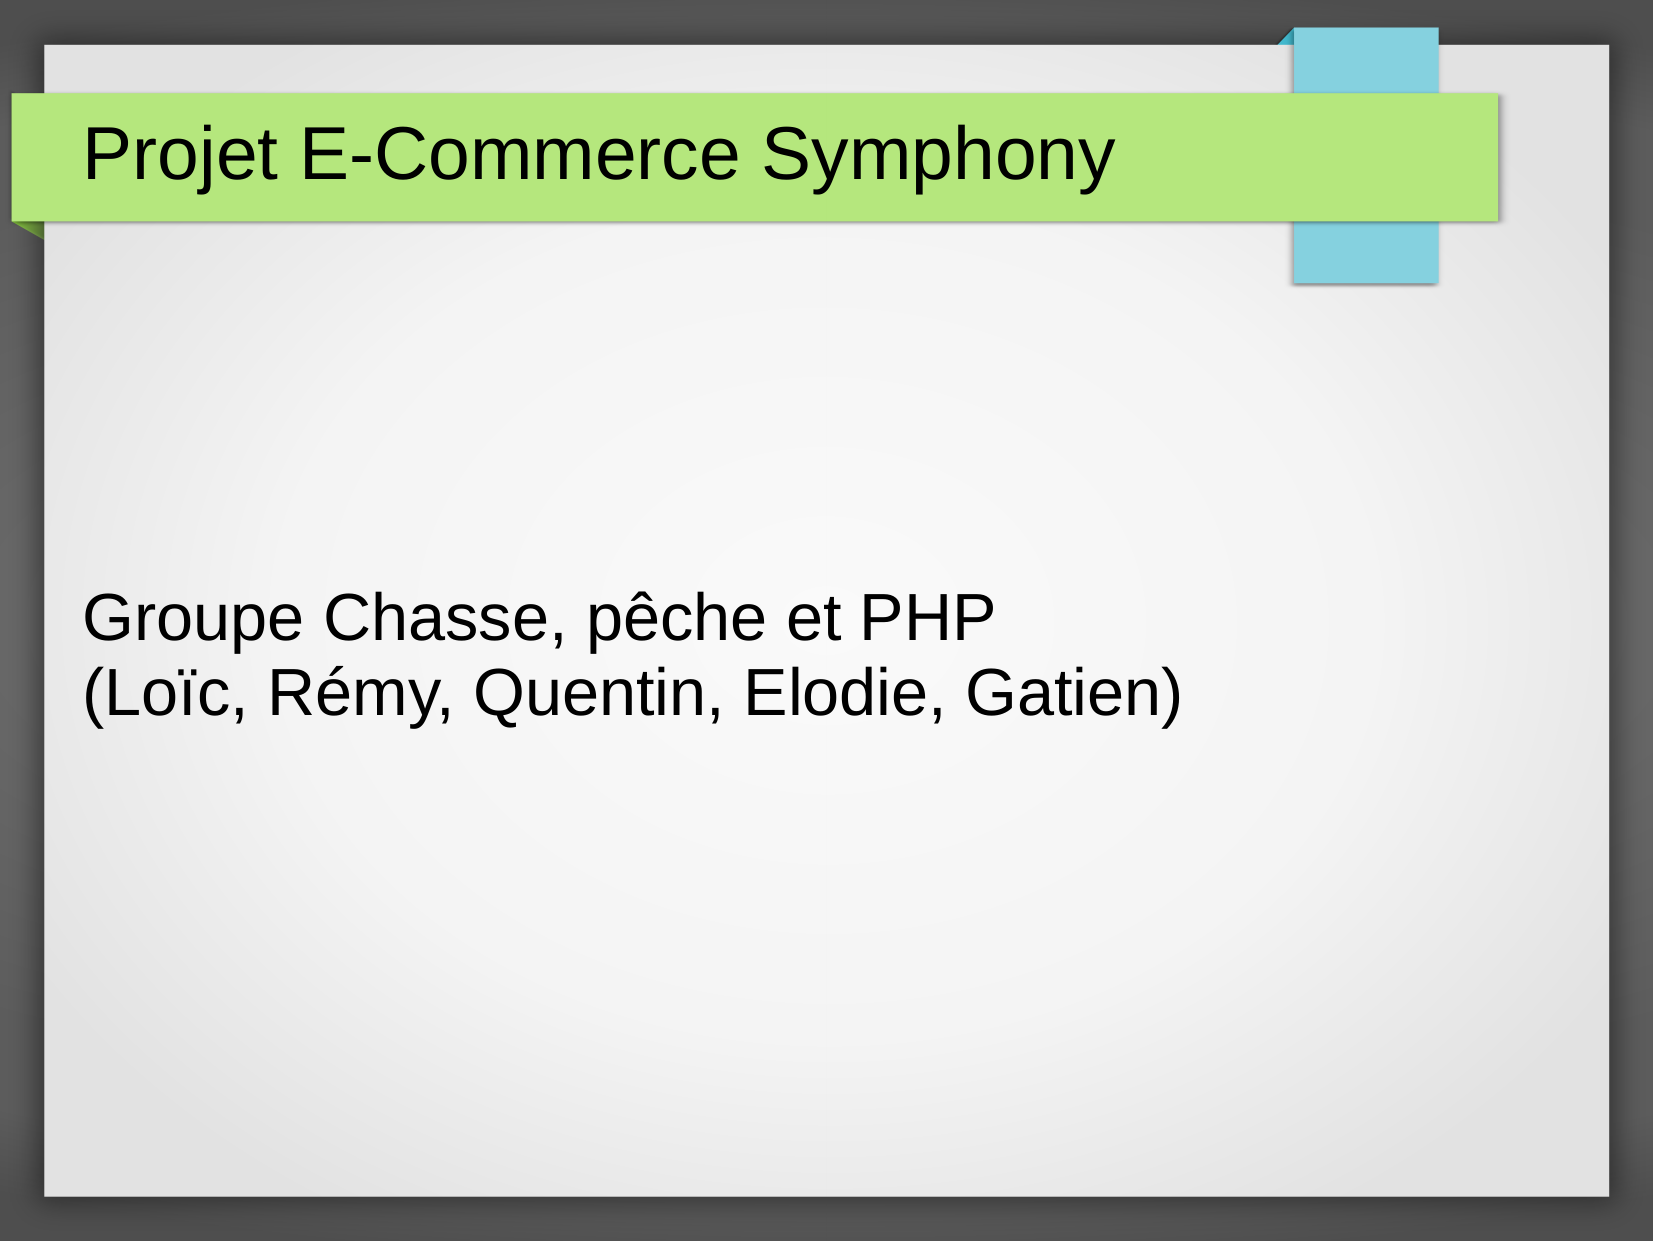

# Projet E-Commerce Symphony
Groupe Chasse, pêche et PHP
(Loïc, Rémy, Quentin, Elodie, Gatien)